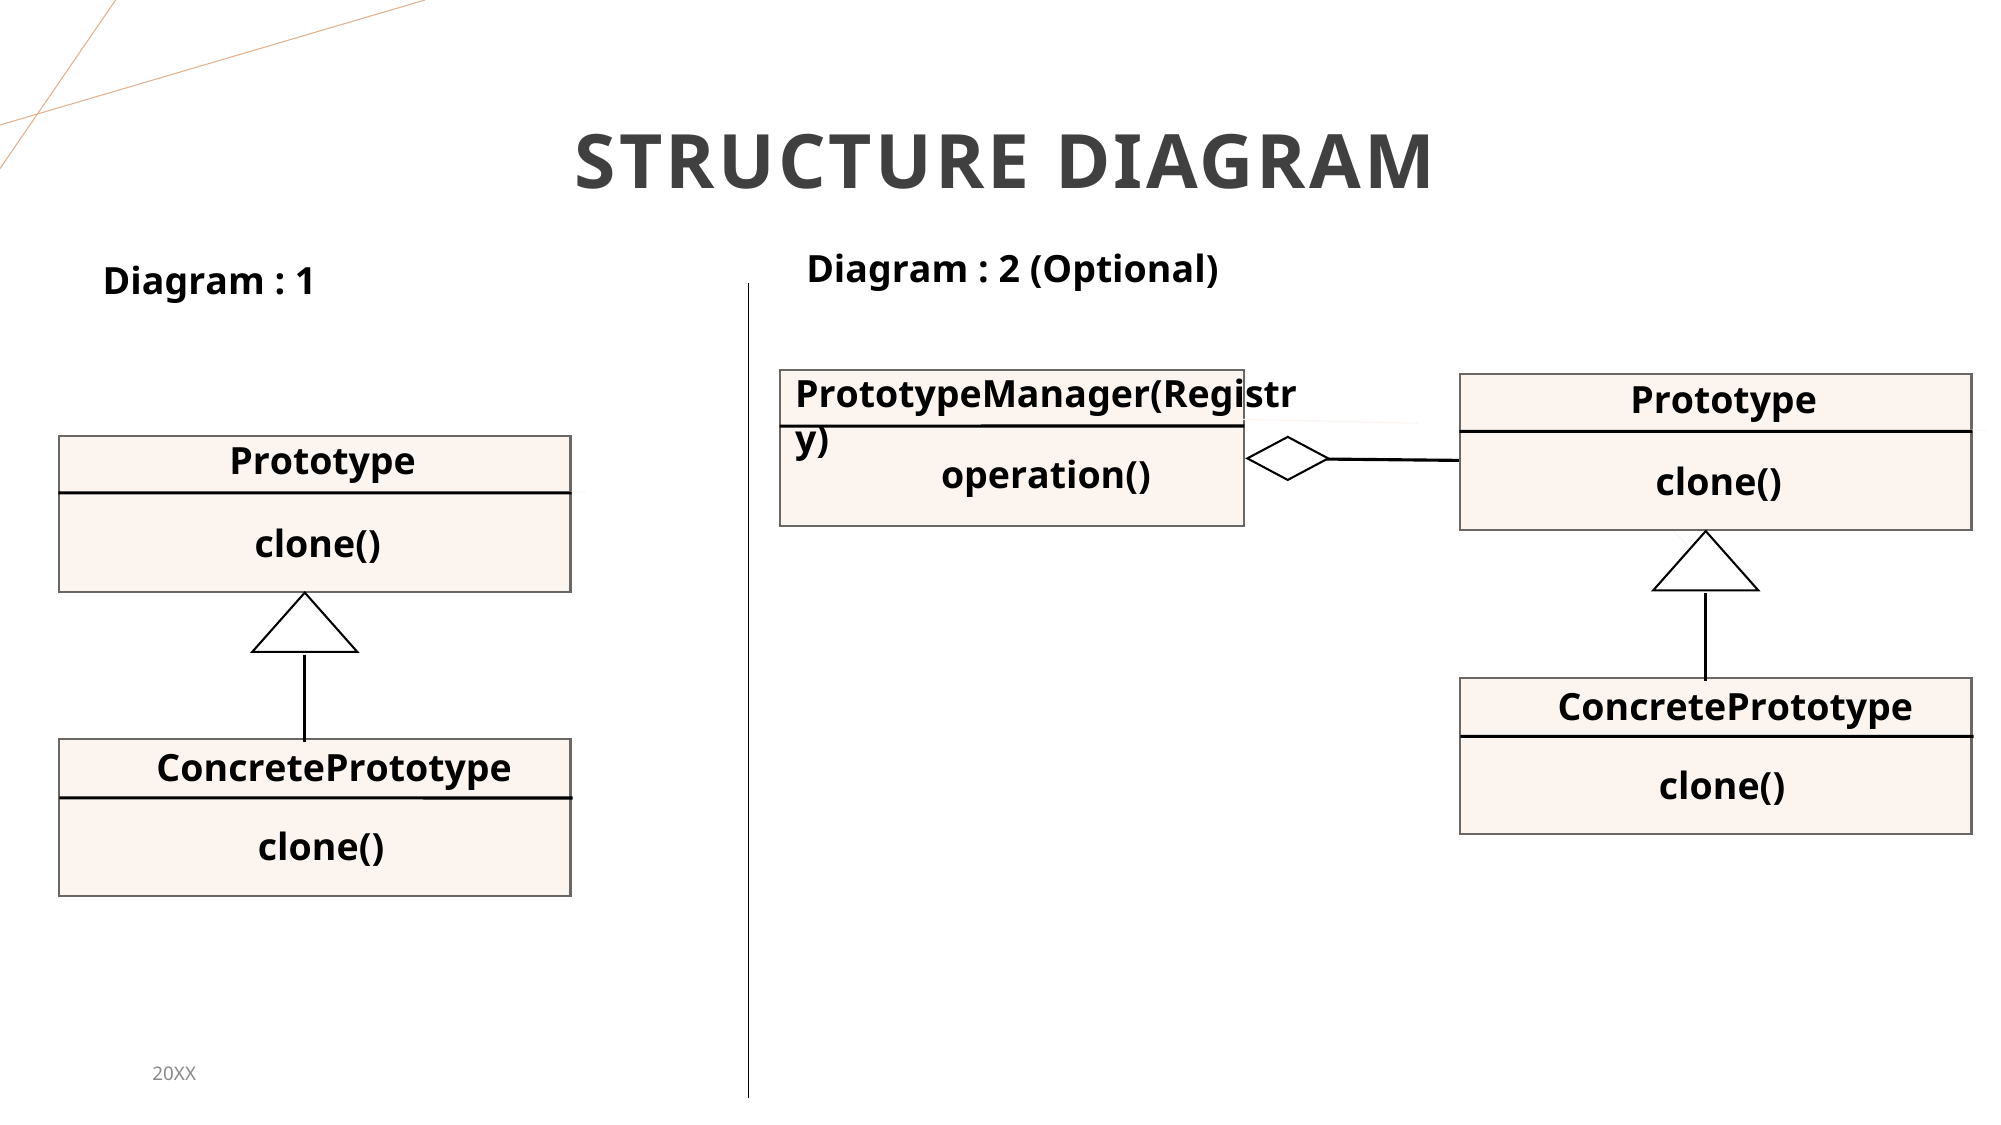

# STRUCTURE DIAGRAM
 Diagram : 2 (Optional)
 Diagram : 1
PrototypeManager(Registry)
Prototype
Prototype
 operation()
 clone()
 clone()
ConcretePrototype
ConcretePrototype
 clone()
 clone()
20XX